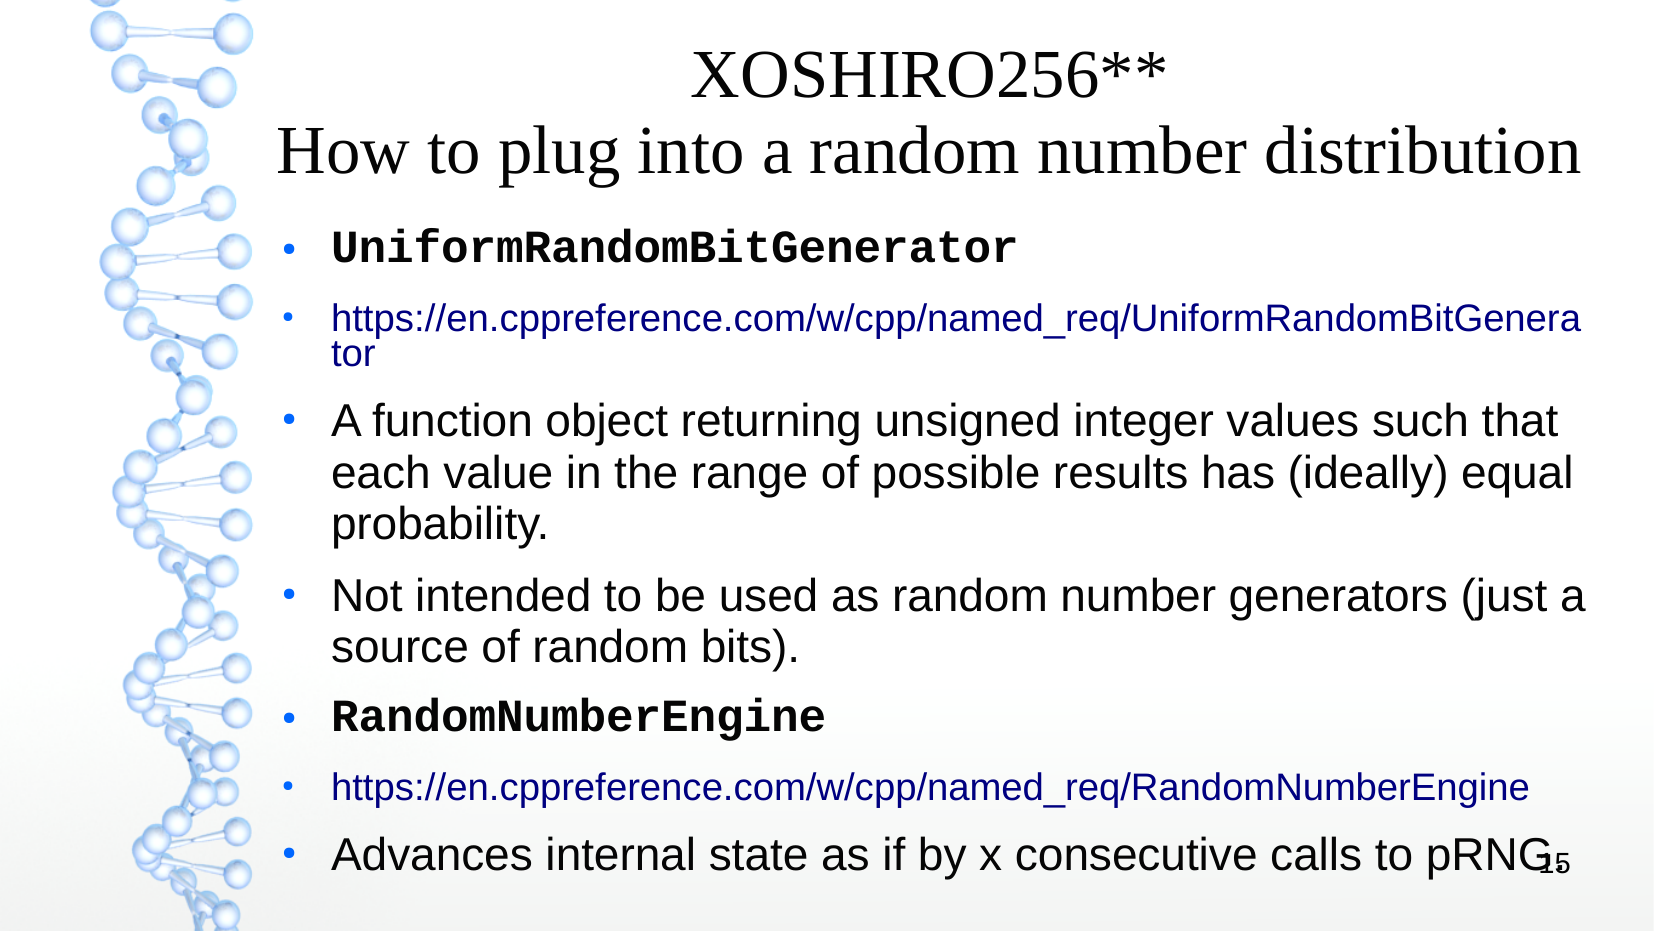

# XOSHIRO256** How to plug into a random number distribution
UniformRandomBitGenerator
https://en.cppreference.com/w/cpp/named_req/UniformRandomBitGenerator
A function object returning unsigned integer values such that each value in the range of possible results has (ideally) equal probability.
Not intended to be used as random number generators (just a source of random bits).
RandomNumberEngine
https://en.cppreference.com/w/cpp/named_req/RandomNumberEngine
Advances internal state as if by x consecutive calls to pRNG.
15